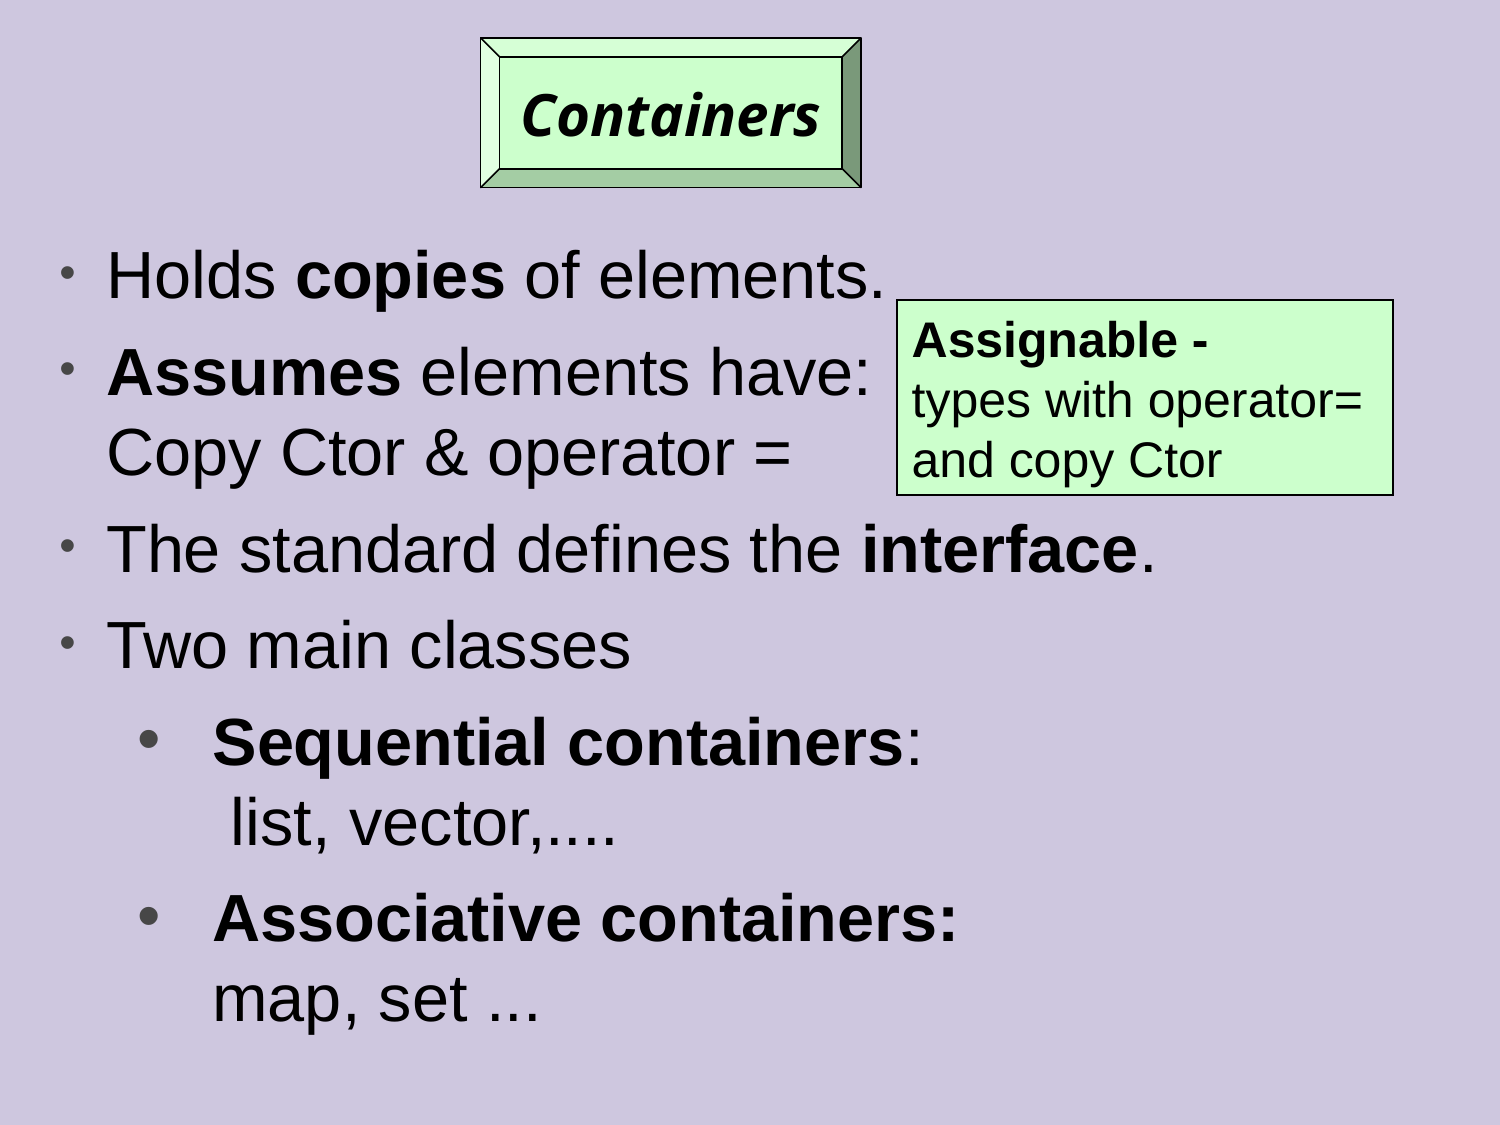

Containers
# Holds copies of elements.
Assumes elements have:
Copy Ctor & operator =
The standard defines the interface.
Two main classes
Sequential containers:
 list, vector,....
Associative containers:
map, set ...
Assignable -
types with operator=
and copy Ctor